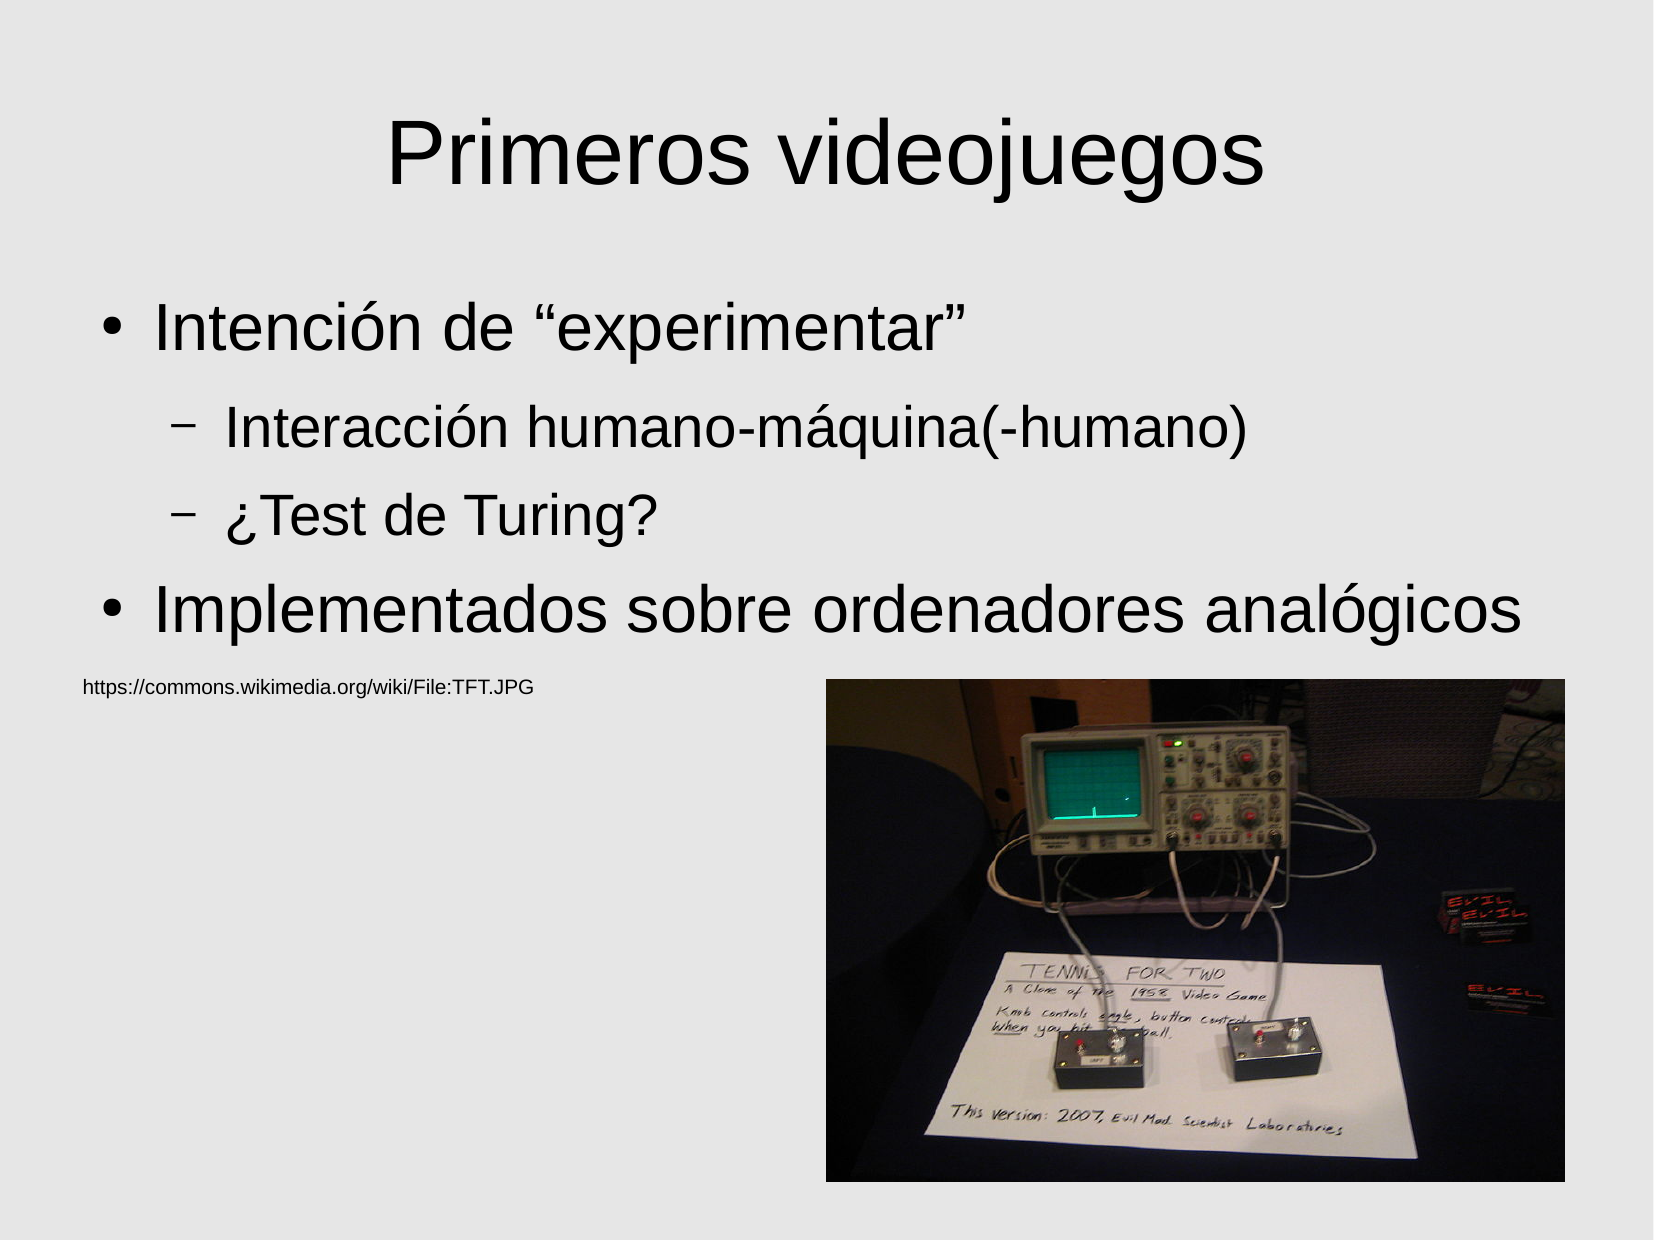

# Primeros videojuegos
Intención de “experimentar”
Interacción humano-máquina(-humano)
¿Test de Turing?
Implementados sobre ordenadores analógicos
https://commons.wikimedia.org/wiki/File:TFT.JPG